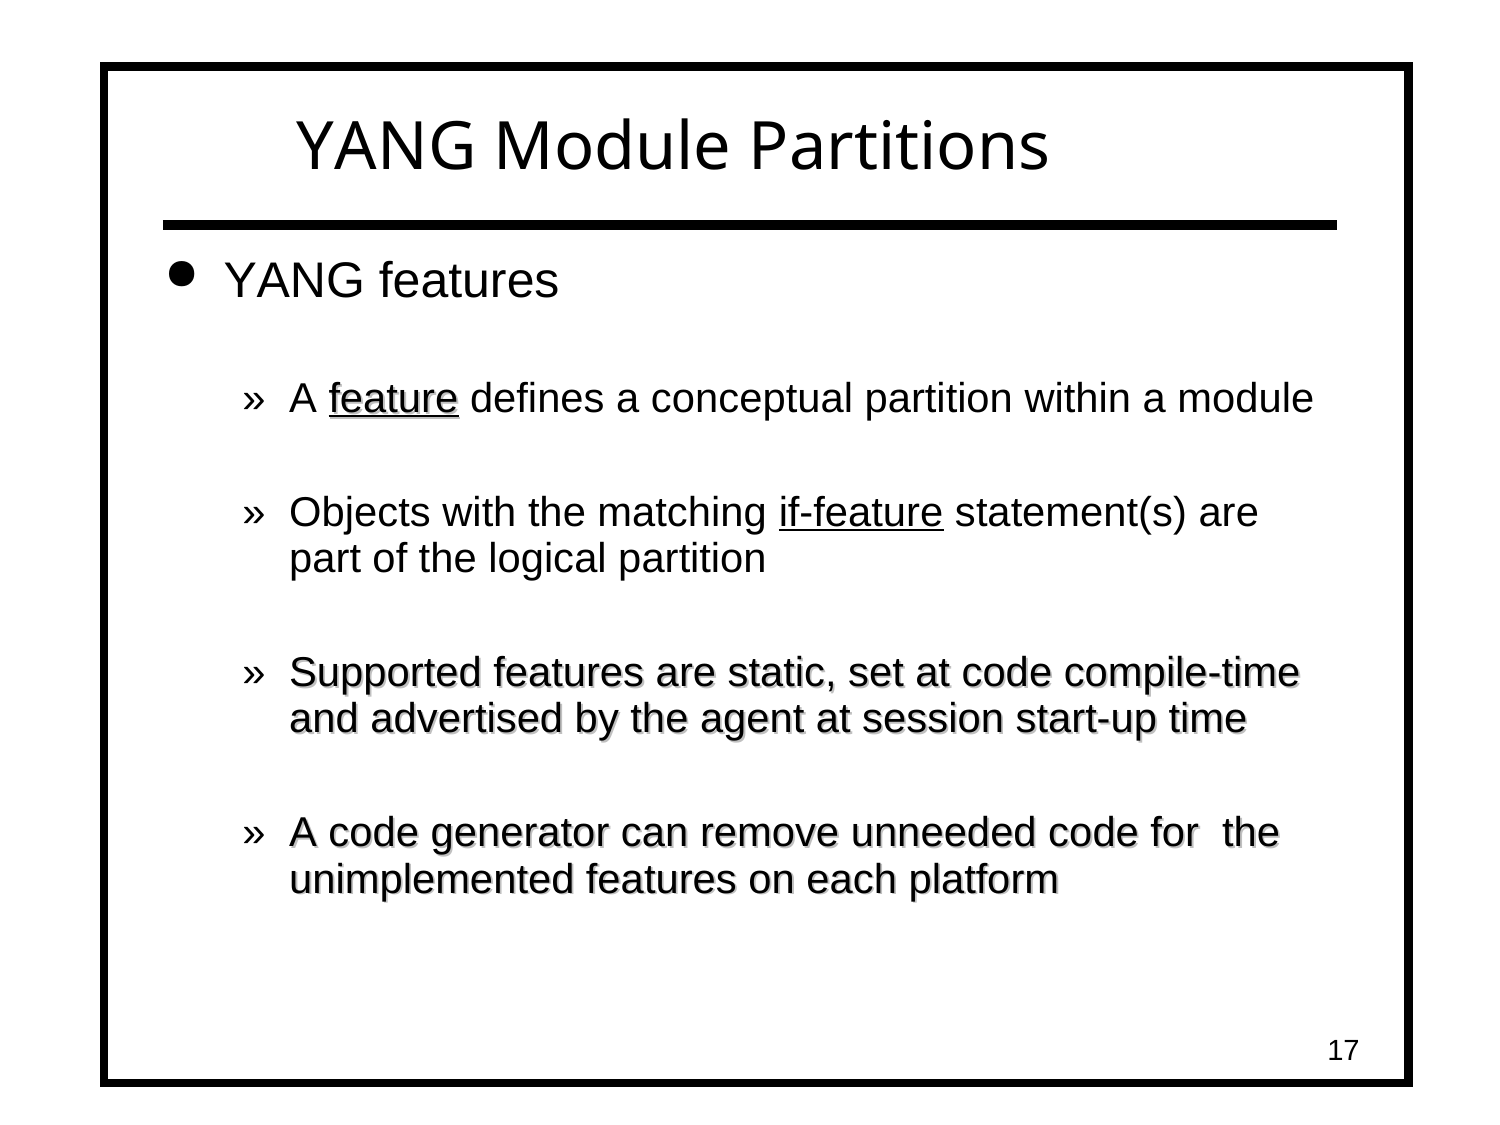

# YANG Module Partitions
YANG features
A feature defines a conceptual partition within a module
Objects with the matching if-feature statement(s) are part of the logical partition
Supported features are static, set at code compile-time and advertised by the agent at session start-up time
A code generator can remove unneeded code for the unimplemented features on each platform
17